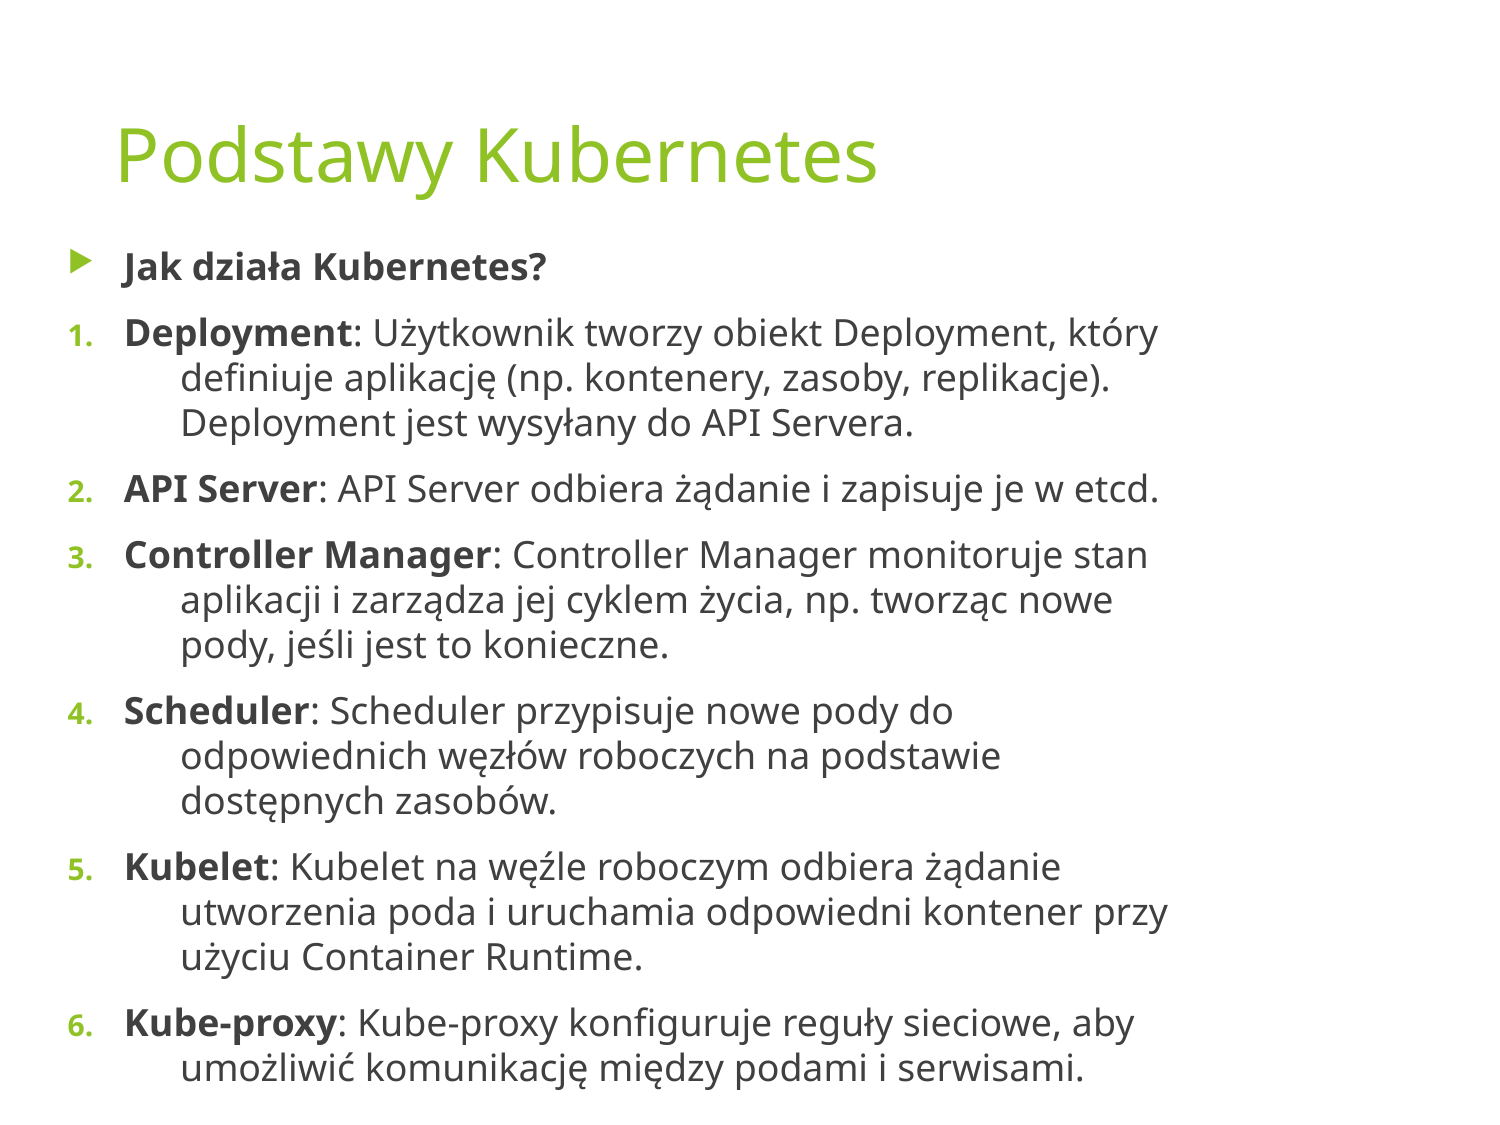

# Podstawy Kubernetes
Jak działa Kubernetes?
Deployment: Użytkownik tworzy obiekt Deployment, który definiuje aplikację (np. kontenery, zasoby, replikacje). Deployment jest wysyłany do API Servera.
API Server: API Server odbiera żądanie i zapisuje je w etcd.
Controller Manager: Controller Manager monitoruje stan aplikacji i zarządza jej cyklem życia, np. tworząc nowe pody, jeśli jest to konieczne.
Scheduler: Scheduler przypisuje nowe pody do odpowiednich węzłów roboczych na podstawie dostępnych zasobów.
Kubelet: Kubelet na węźle roboczym odbiera żądanie utworzenia poda i uruchamia odpowiedni kontener przy użyciu Container Runtime.
Kube-proxy: Kube-proxy konfiguruje reguły sieciowe, aby umożliwić komunikację między podami i serwisami.